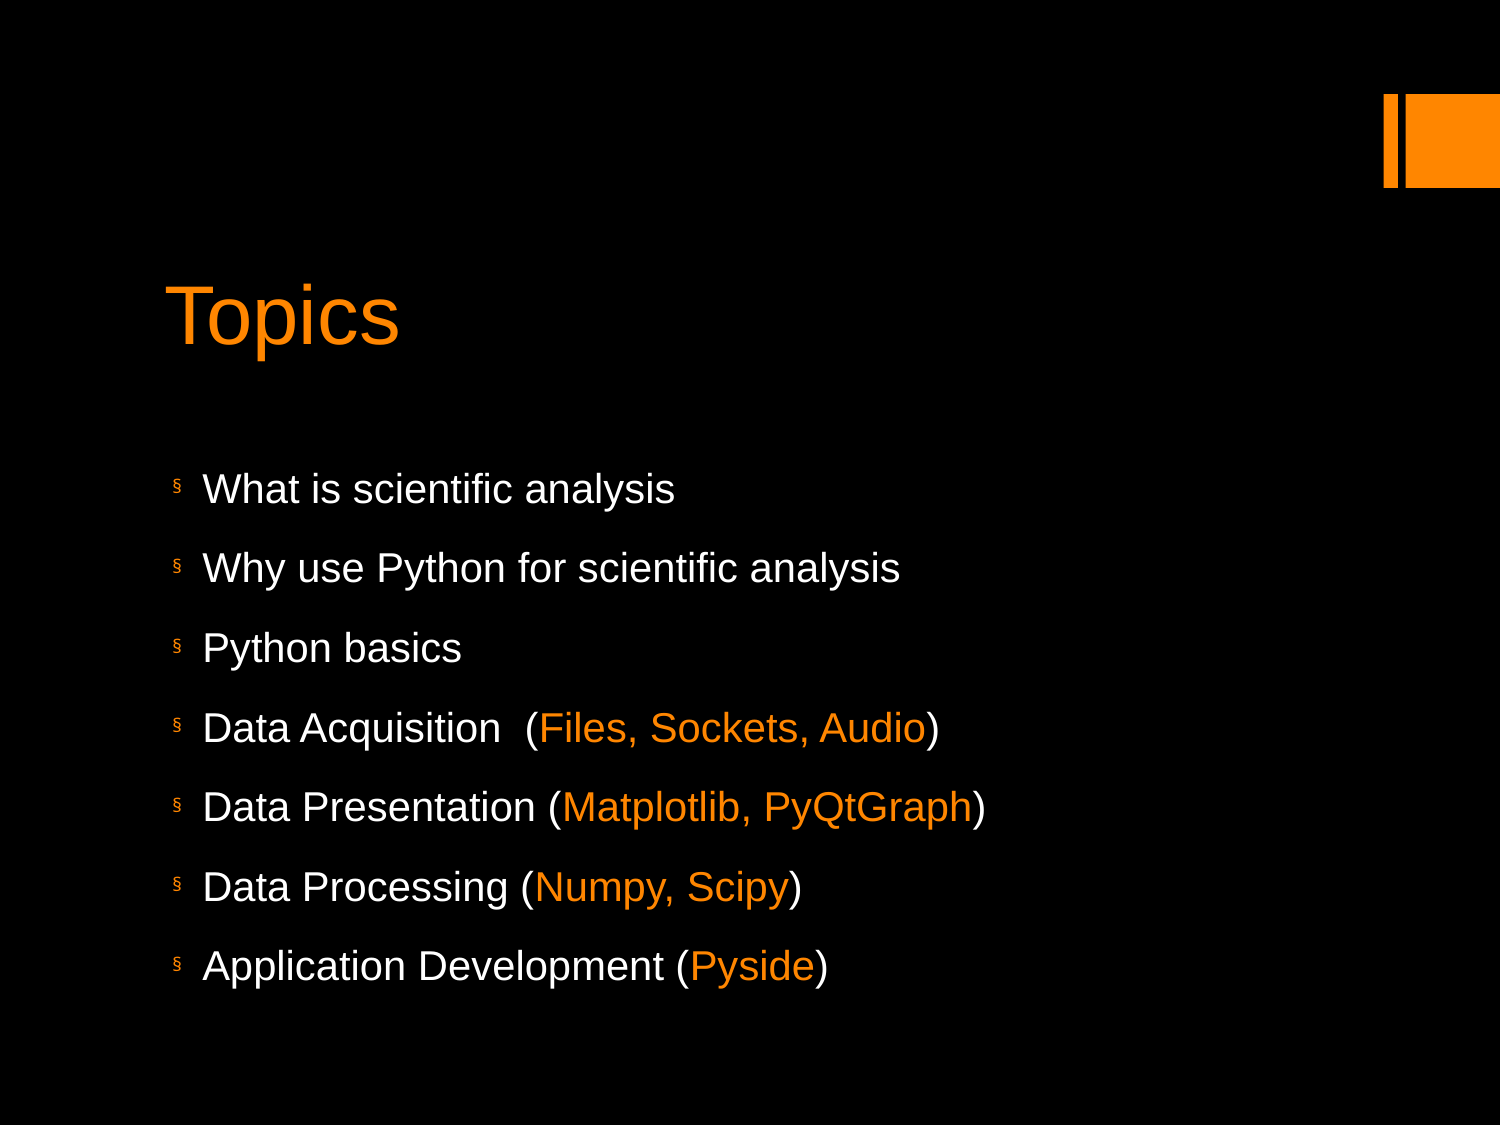

# Topics
What is scientific analysis
Why use Python for scientific analysis
Python basics
Data Acquisition (Files, Sockets, Audio)
Data Presentation (Matplotlib, PyQtGraph)
Data Processing (Numpy, Scipy)
Application Development (Pyside)